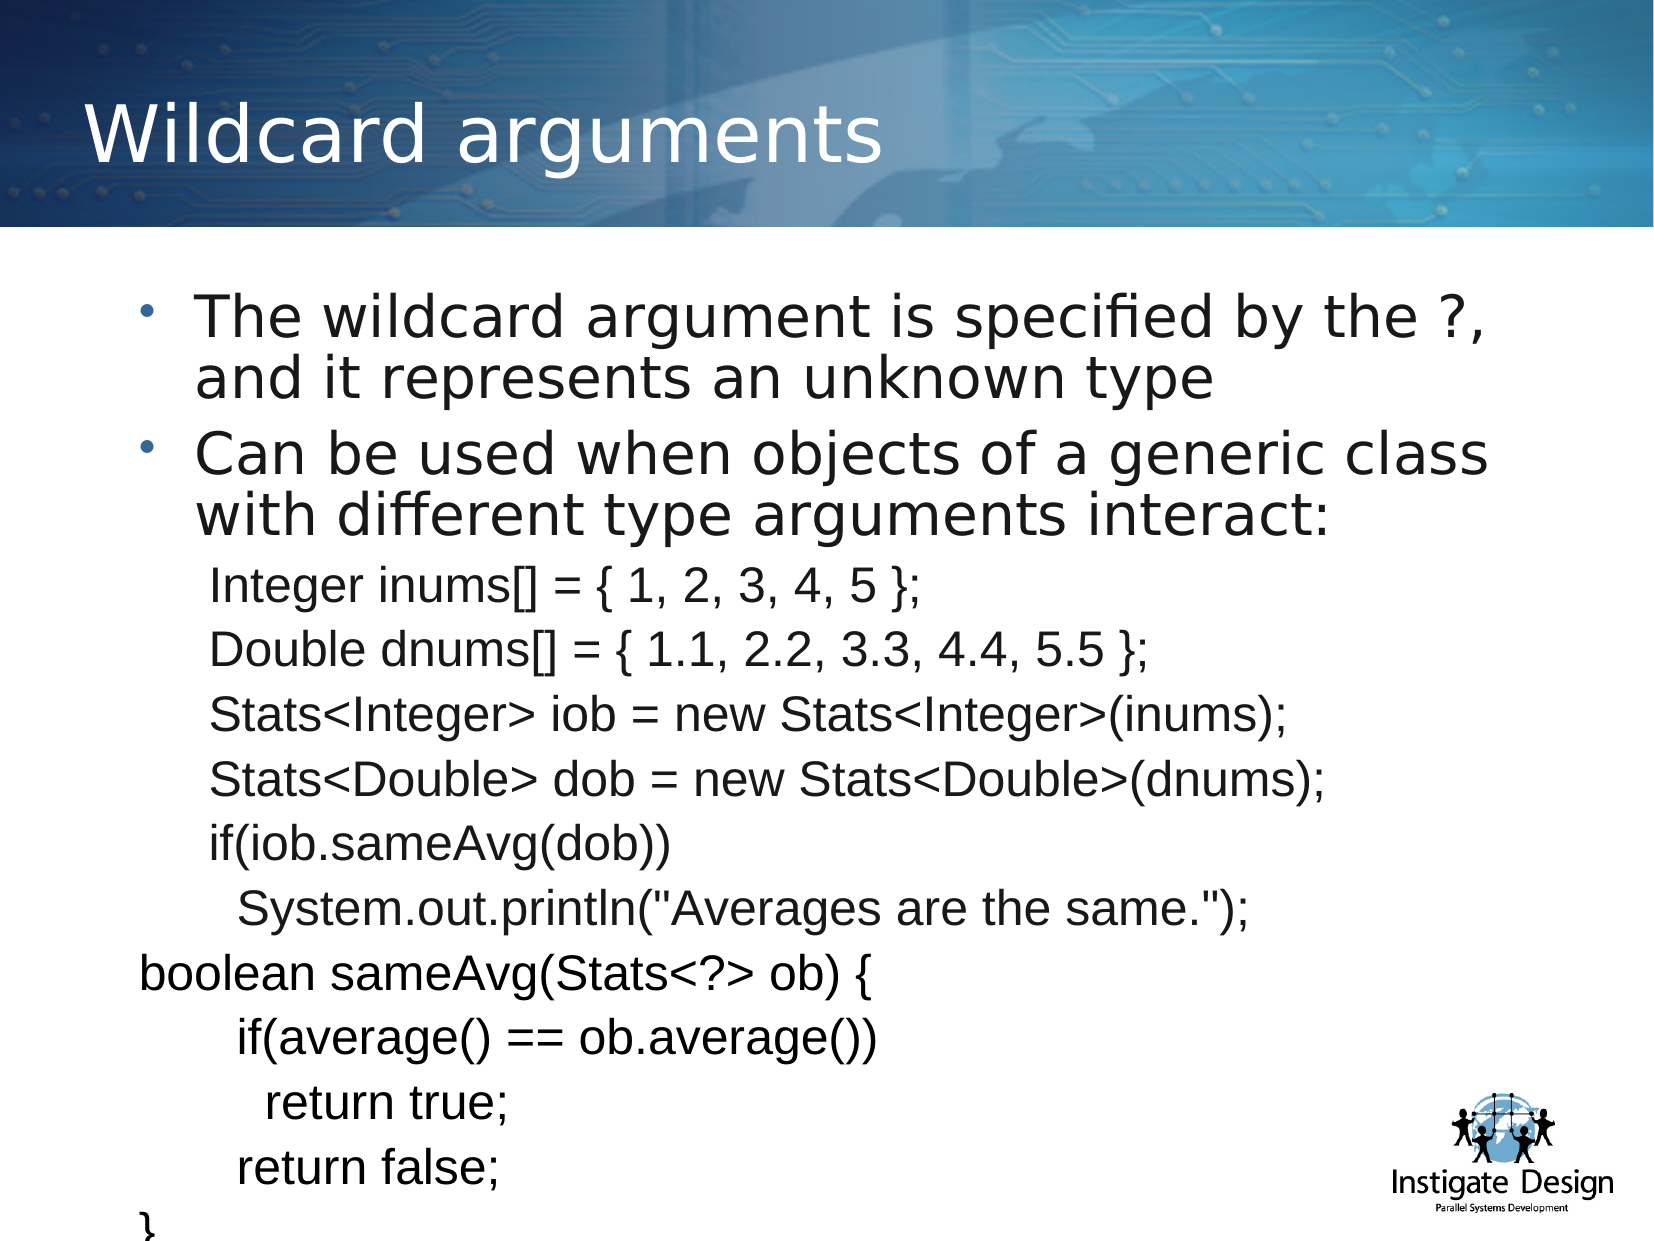

# Wildcard arguments
The wildcard argument is specified by the ?, and it represents an unknown type
Can be used when objects of a generic class with different type arguments interact:
 Integer inums[] = { 1, 2, 3, 4, 5 };
 Double dnums[] = { 1.1, 2.2, 3.3, 4.4, 5.5 };
 Stats<Integer> iob = new Stats<Integer>(inums);
 Stats<Double> dob = new Stats<Double>(dnums);
 if(iob.sameAvg(dob))
 System.out.println("Averages are the same.");
boolean sameAvg(Stats<?> ob) {
 if(average() == ob.average())
 return true;
 return false;
}